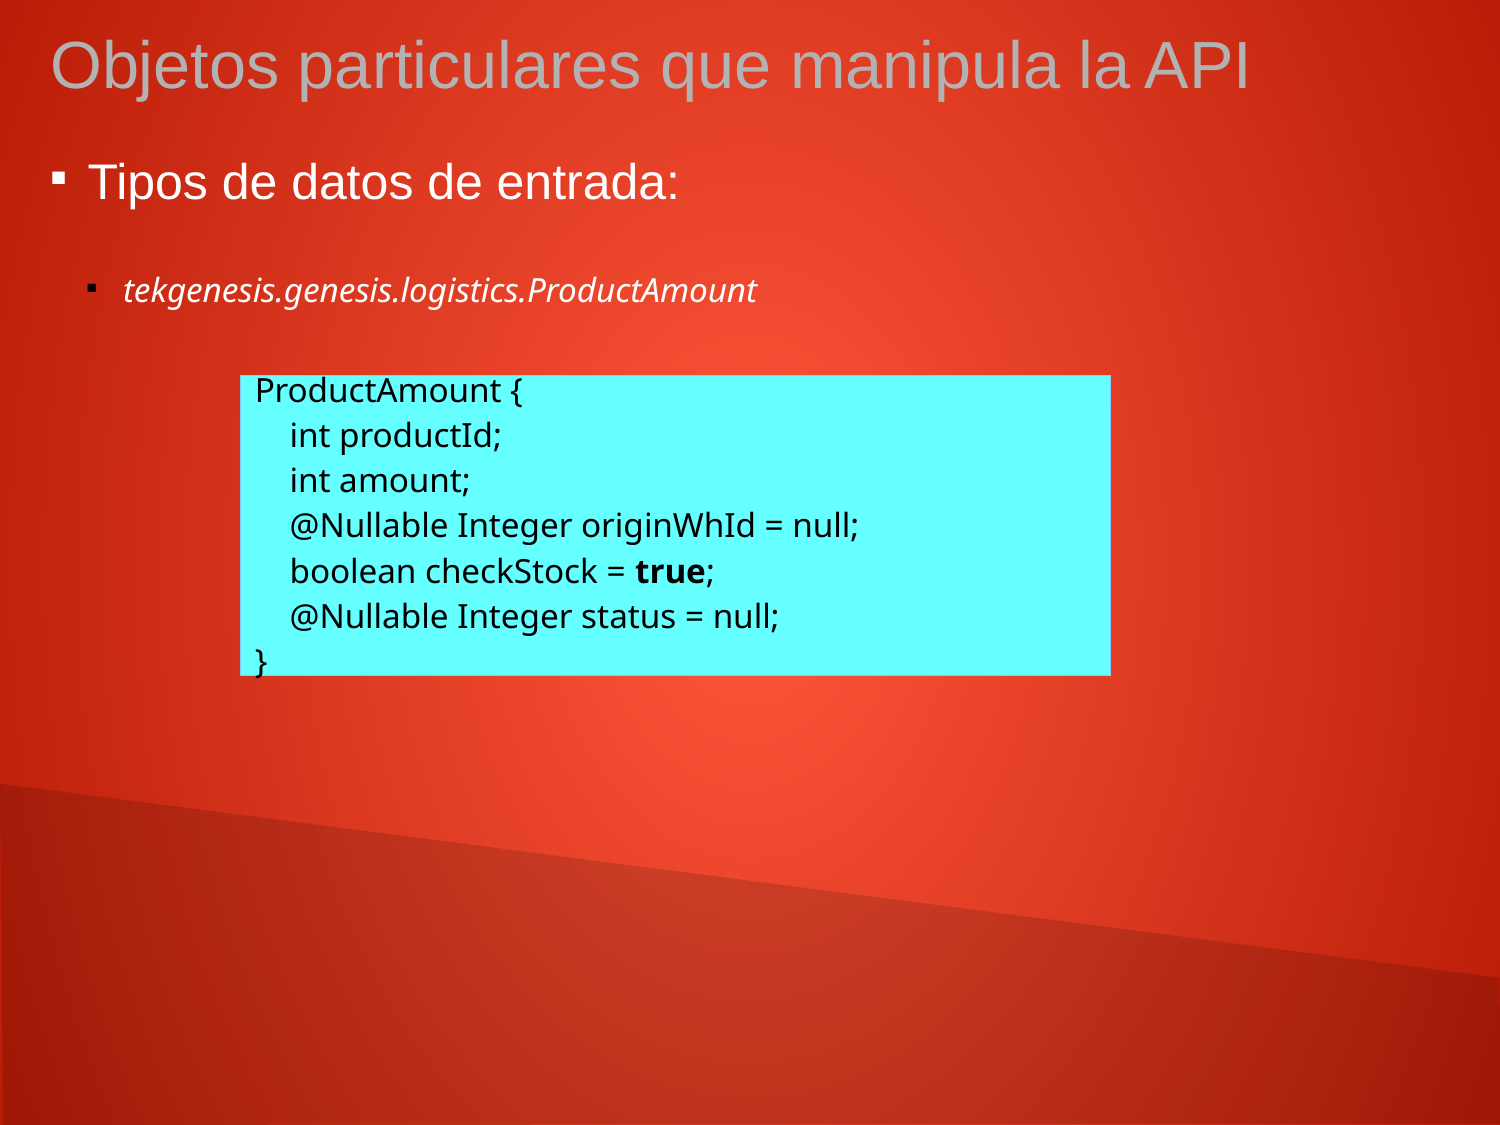

Objetos particulares que manipula la API
Tipos de datos de entrada:
tekgenesis.genesis.logistics.ProductAmount
ProductAmount {
 int productId;
 int amount;
 @Nullable Integer originWhId = null;
 boolean checkStock = true;
 @Nullable Integer status = null;
}